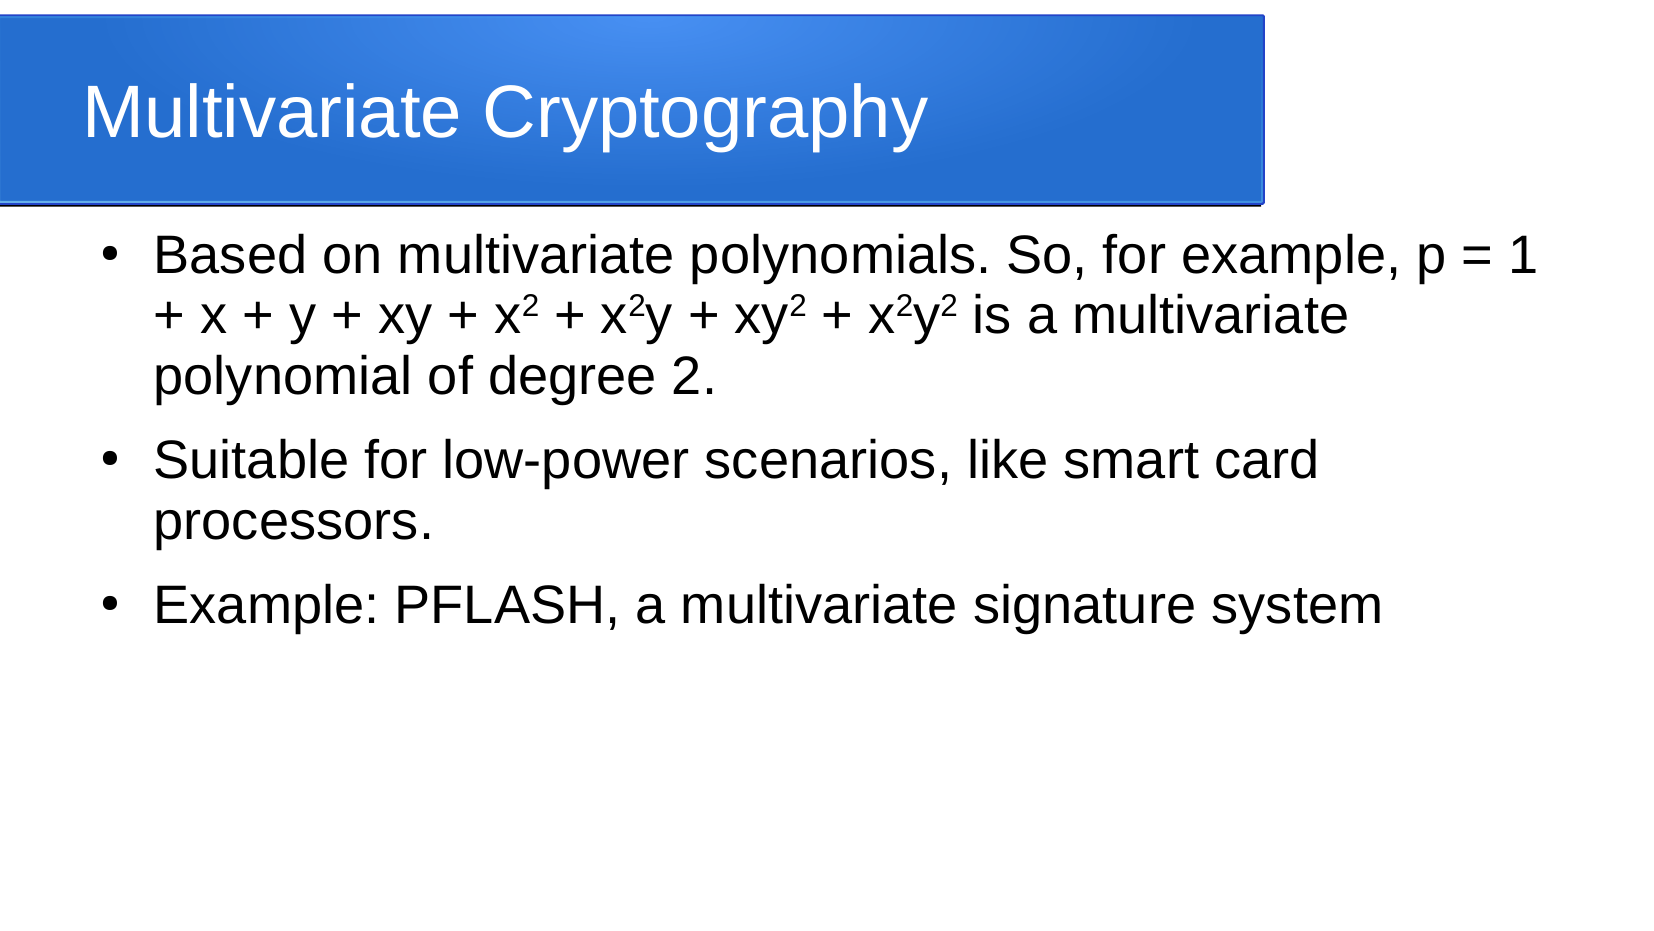

# Multivariate Cryptography
Based on multivariate polynomials. So, for example, p = 1 + x + y + xy + x2 + x2y + xy2 + x2y2 is a multivariate polynomial of degree 2.
Suitable for low-power scenarios, like smart card processors.
Example: PFLASH, a multivariate signature system